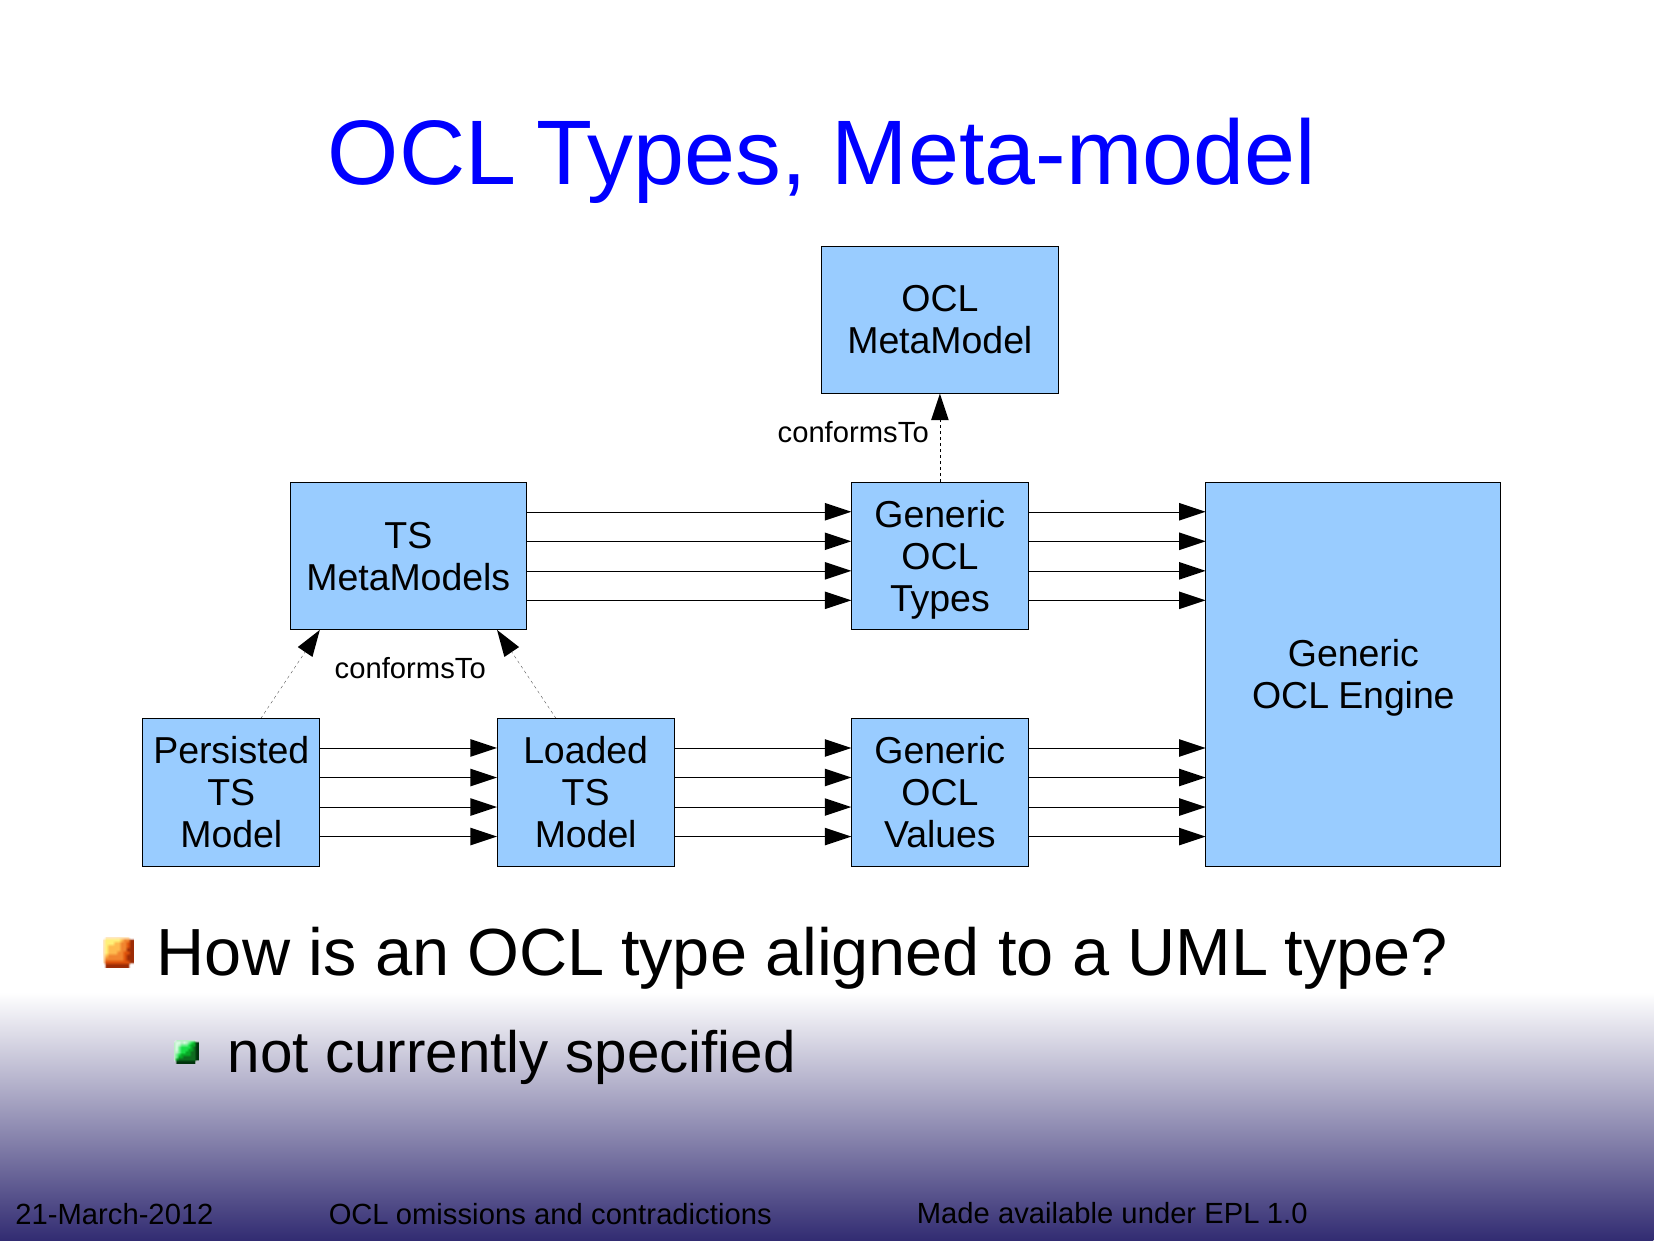

# OCL Types, Meta-model
OCL
MetaModel
conformsTo
TS
MetaModels
Generic
OCL
Types
Generic
OCL Engine
conformsTo
Persisted
TS
Model
Loaded
TS
Model
Generic
OCL
Values
How is an OCL type aligned to a UML type?
not currently specified
21-March-2012
OCL omissions and contradictions